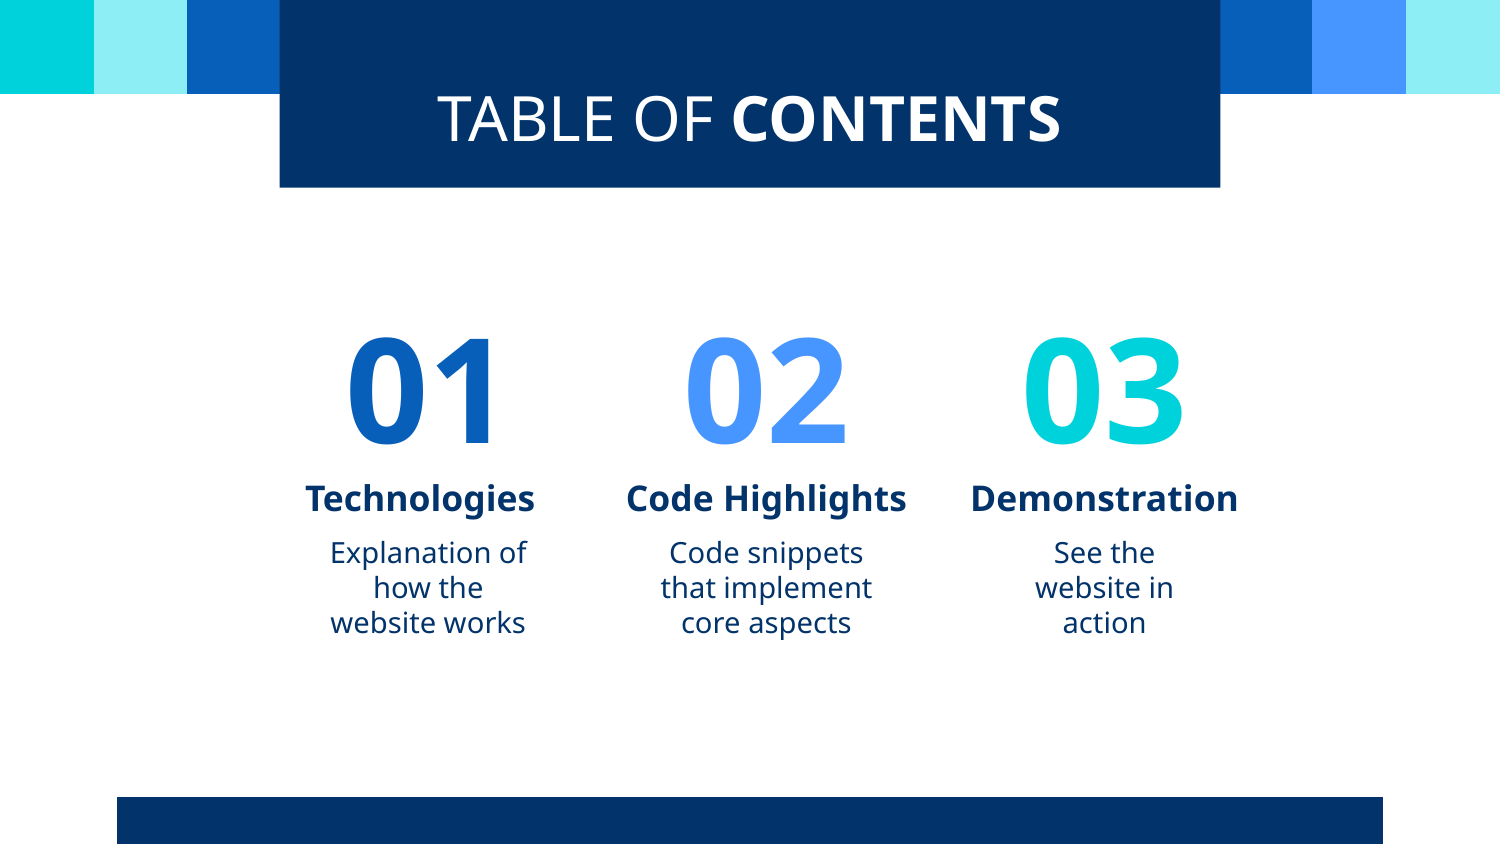

TABLE OF CONTENTS
01
02
03
# Technologies
Code Highlights
Demonstration
Explanation of how the website works
Code snippets that implement core aspects
See the website in action